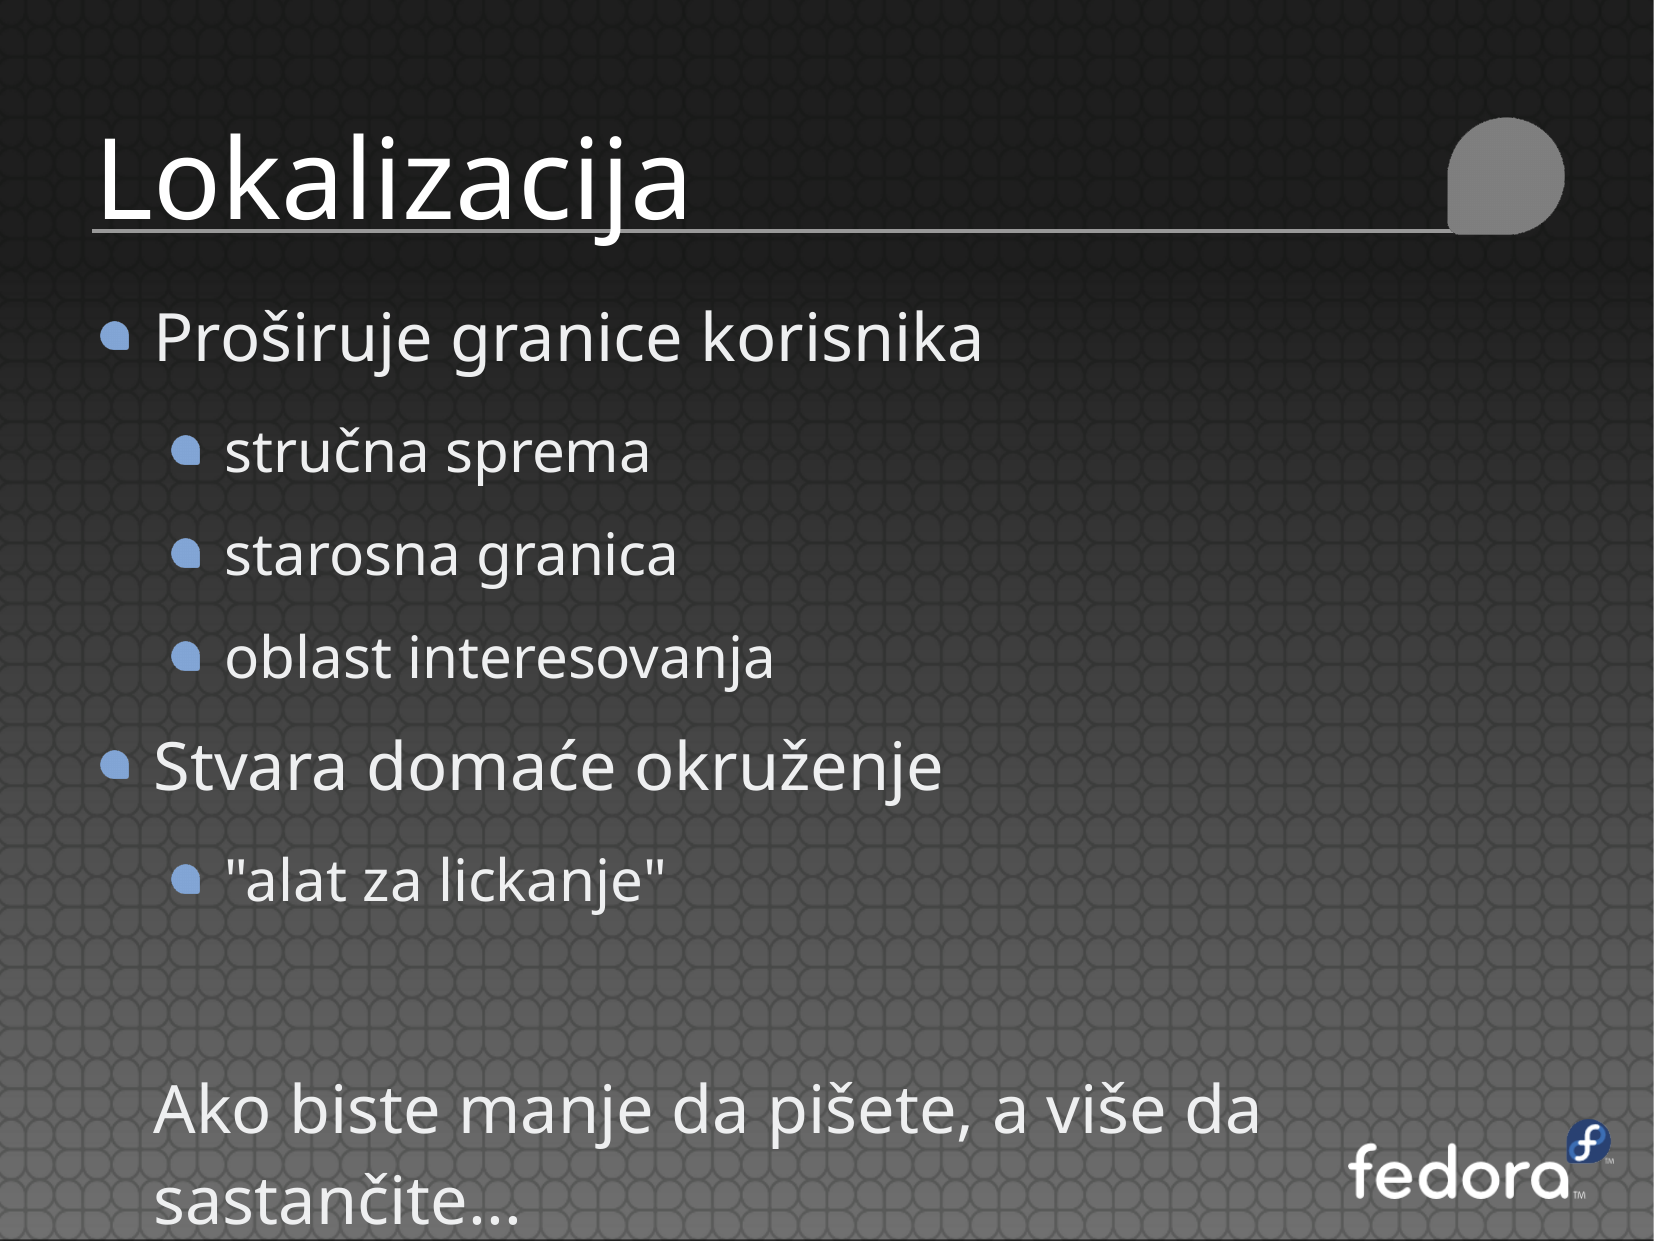

Lokalizacija
# Proširuje granice korisnika
stručna sprema
starosna granica
oblast interesovanja
Stvara domaće okruženje
"alat za lickanje"
Ako biste manje da pišete, a više da sastančite...